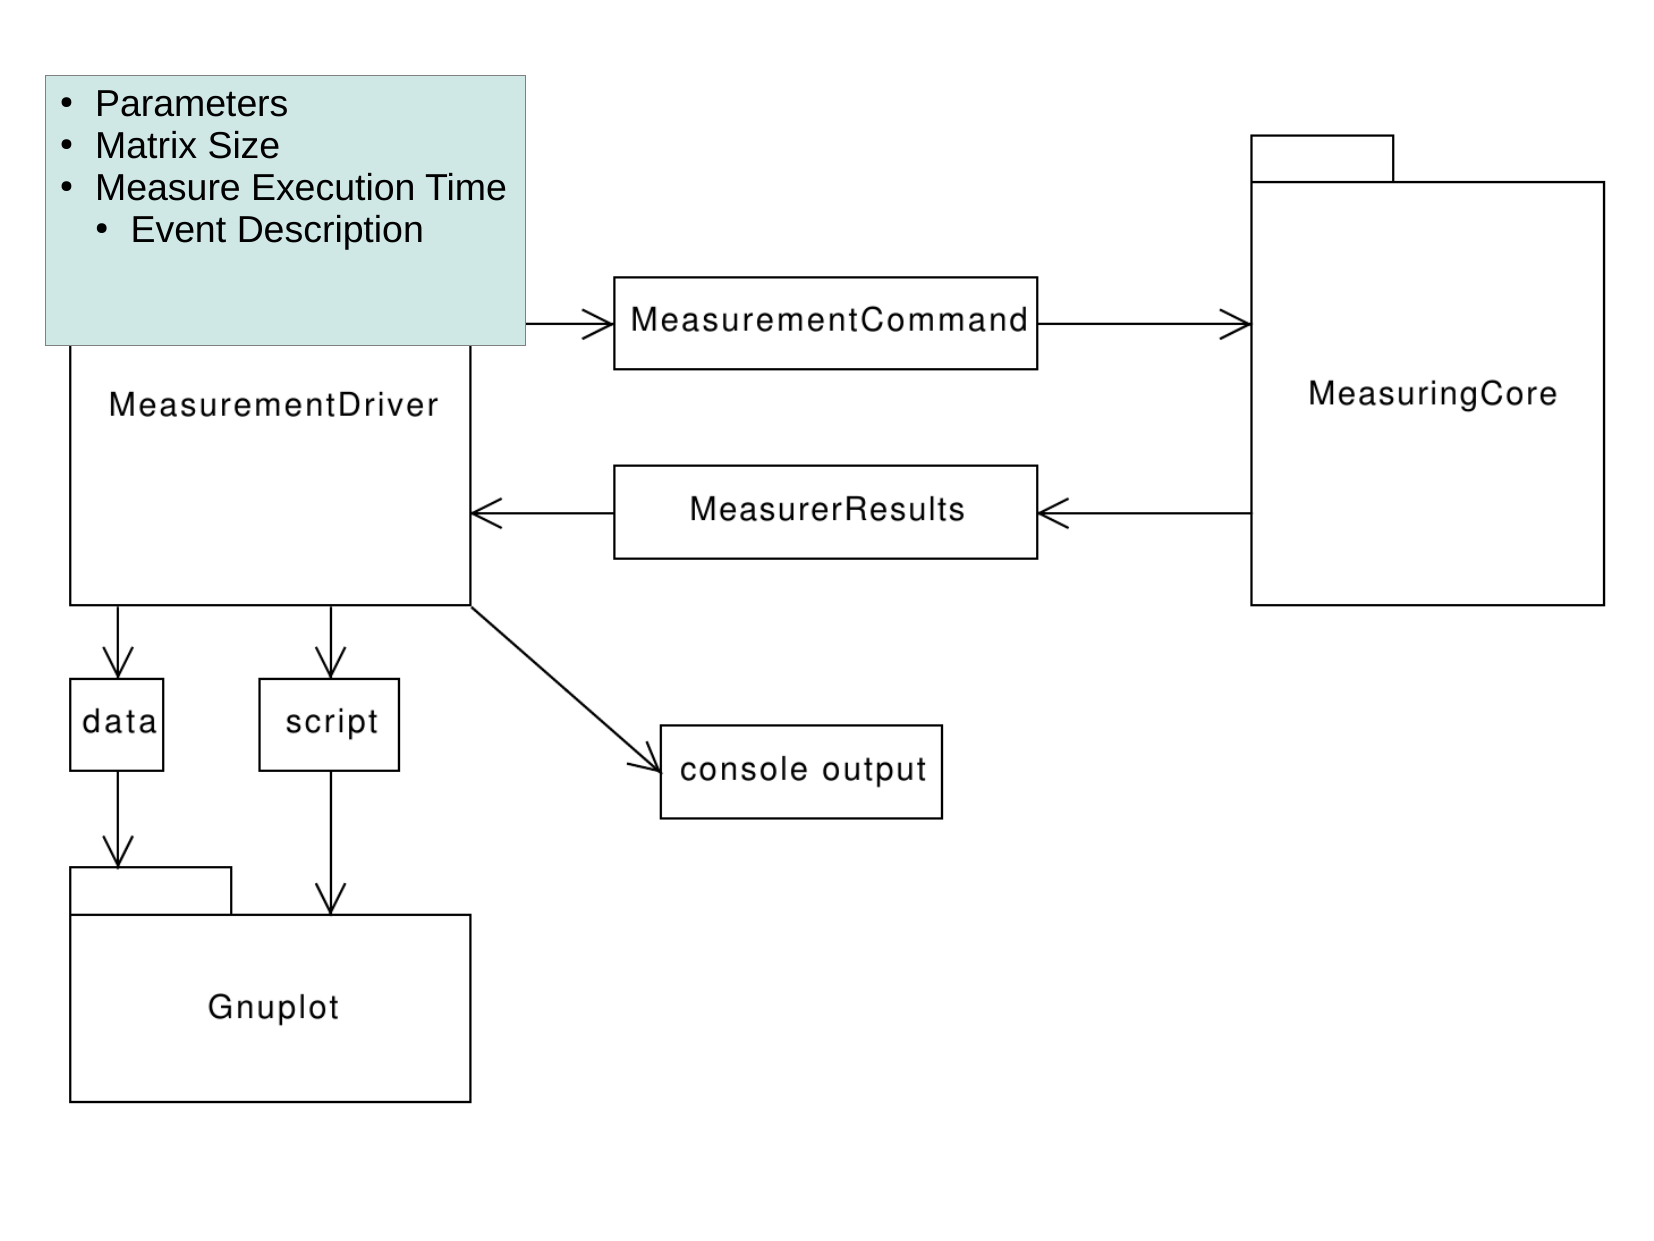

Parameters
Matrix Size
Measure Execution Time
Event Description